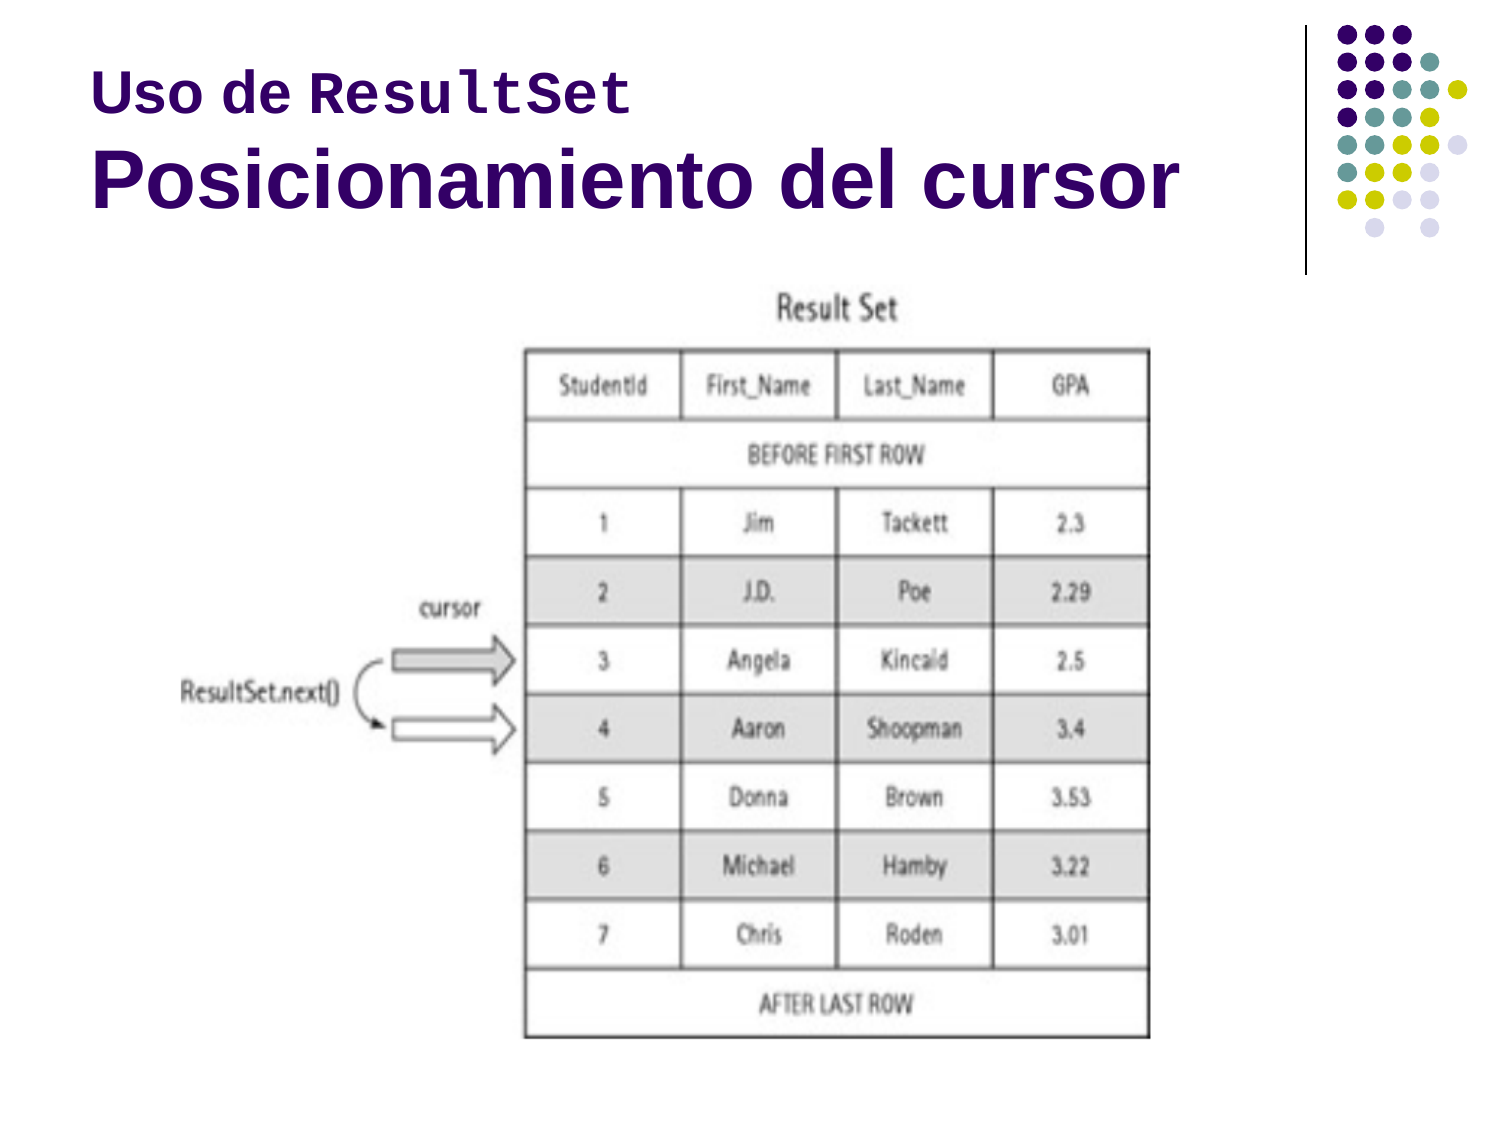

# Uso de ResultSet Posicionamiento del cursor